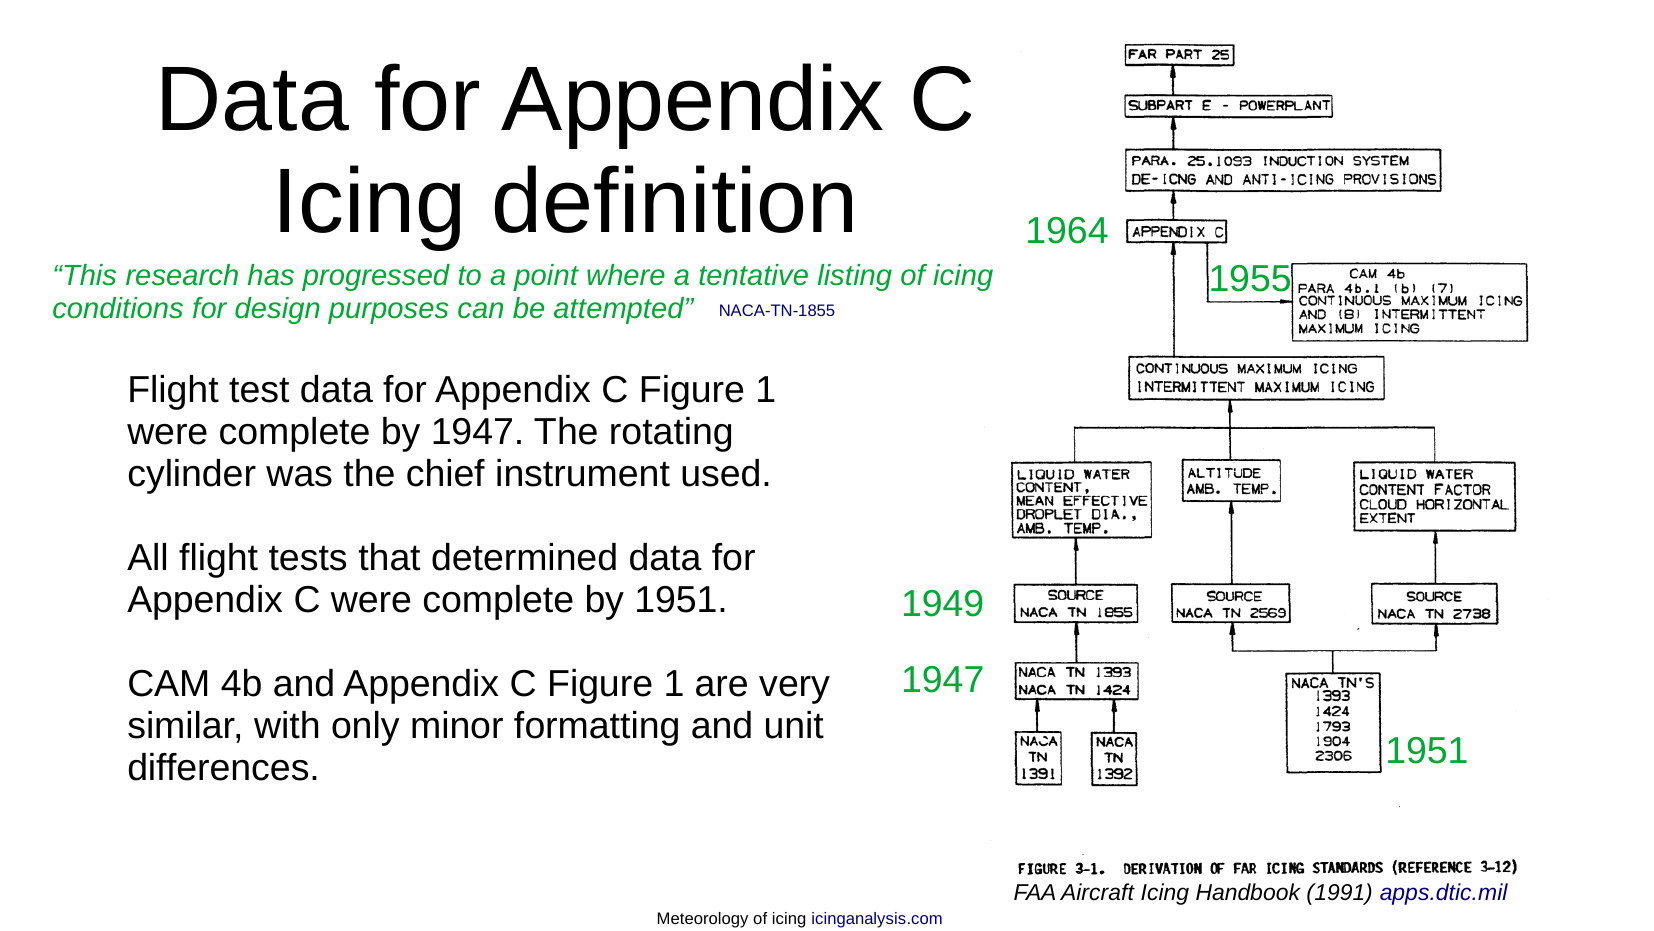

# Data for Appendix C Icing definition
1964
1955
“This research has progressed to a point where a tentative listing of icing conditions for design purposes can be attempted”
NACA-TN-1855
Flight test data for Appendix C Figure 1 were complete by 1947. The rotating cylinder was the chief instrument used.
All flight tests that determined data for Appendix C were complete by 1951.
CAM 4b and Appendix C Figure 1 are very similar, with only minor formatting and unit differences.
1949
1947
1951
FAA Aircraft Icing Handbook (1991) apps.dtic.mil
Meteorology of icing icinganalysis.com